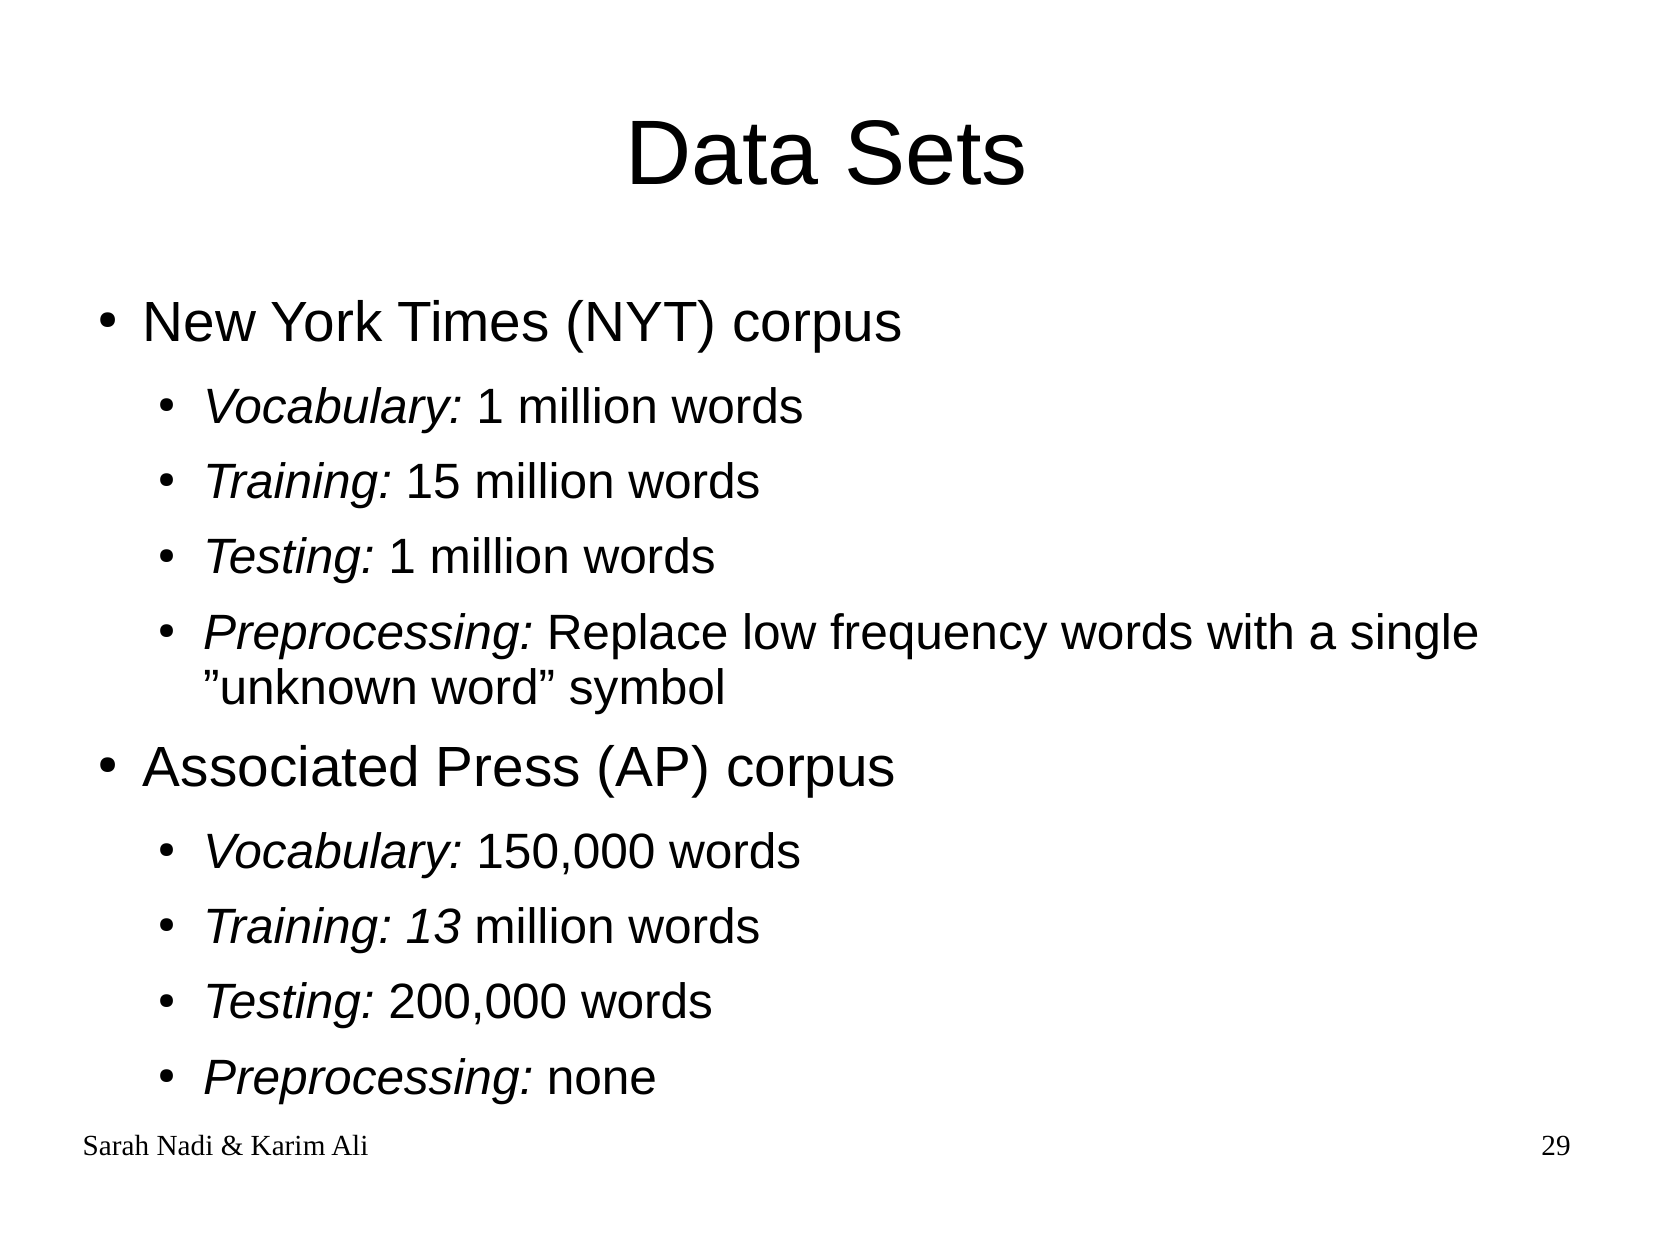

# Data Sets
New York Times (NYT) corpus
Vocabulary: 1 million words
Training: 15 million words
Testing: 1 million words
Preprocessing: Replace low frequency words with a single ”unknown word” symbol
Associated Press (AP) corpus
Vocabulary: 150,000 words
Training: 13 million words
Testing: 200,000 words
Preprocessing: none
Sarah Nadi & Karim Ali
29